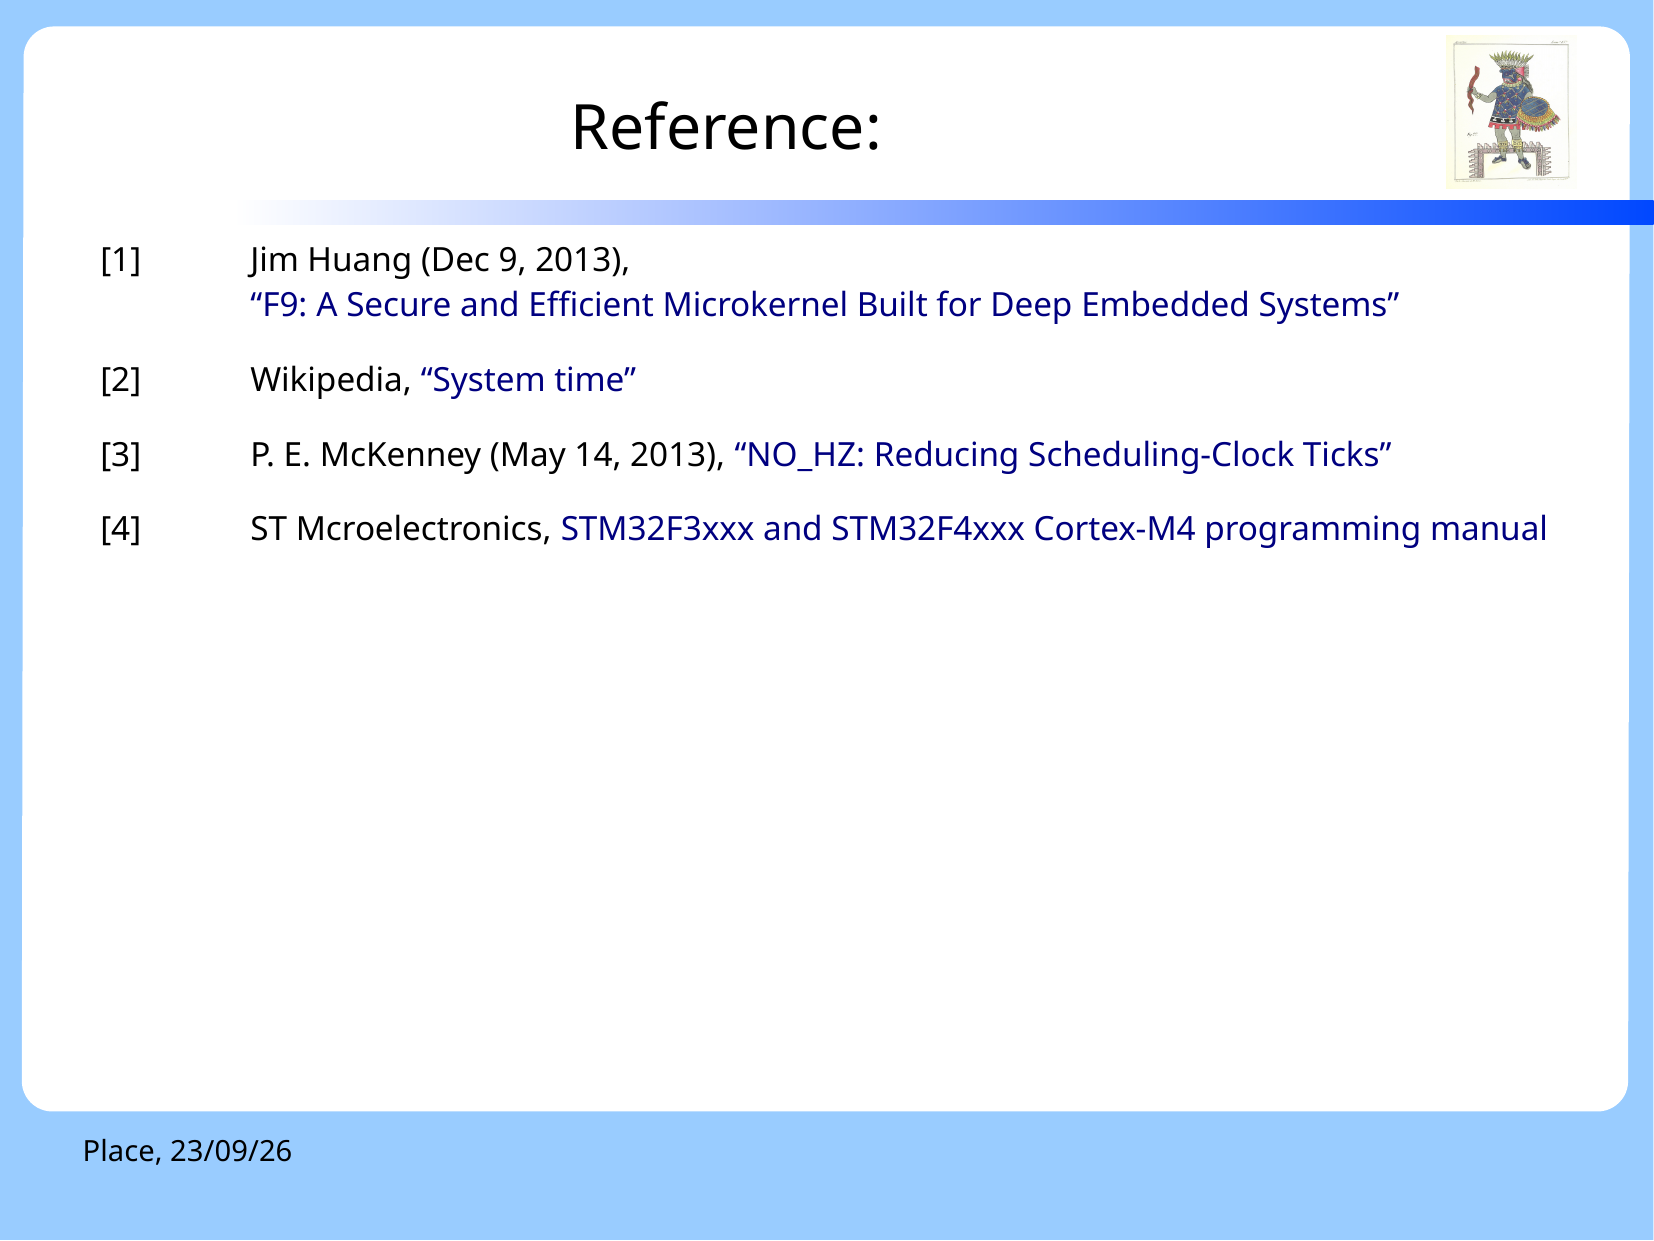

# Reference:
Jim Huang (Dec 9, 2013), “F9: A Secure and Efficient Microkernel Built for Deep Embedded Systems”
Wikipedia, “System time”
P. E. McKenney (May 14, 2013), “NO_HZ: Reducing Scheduling-Clock Ticks”
ST Mcroelectronics, STM32F3xxx and STM32F4xxx Cortex-M4 programming manual